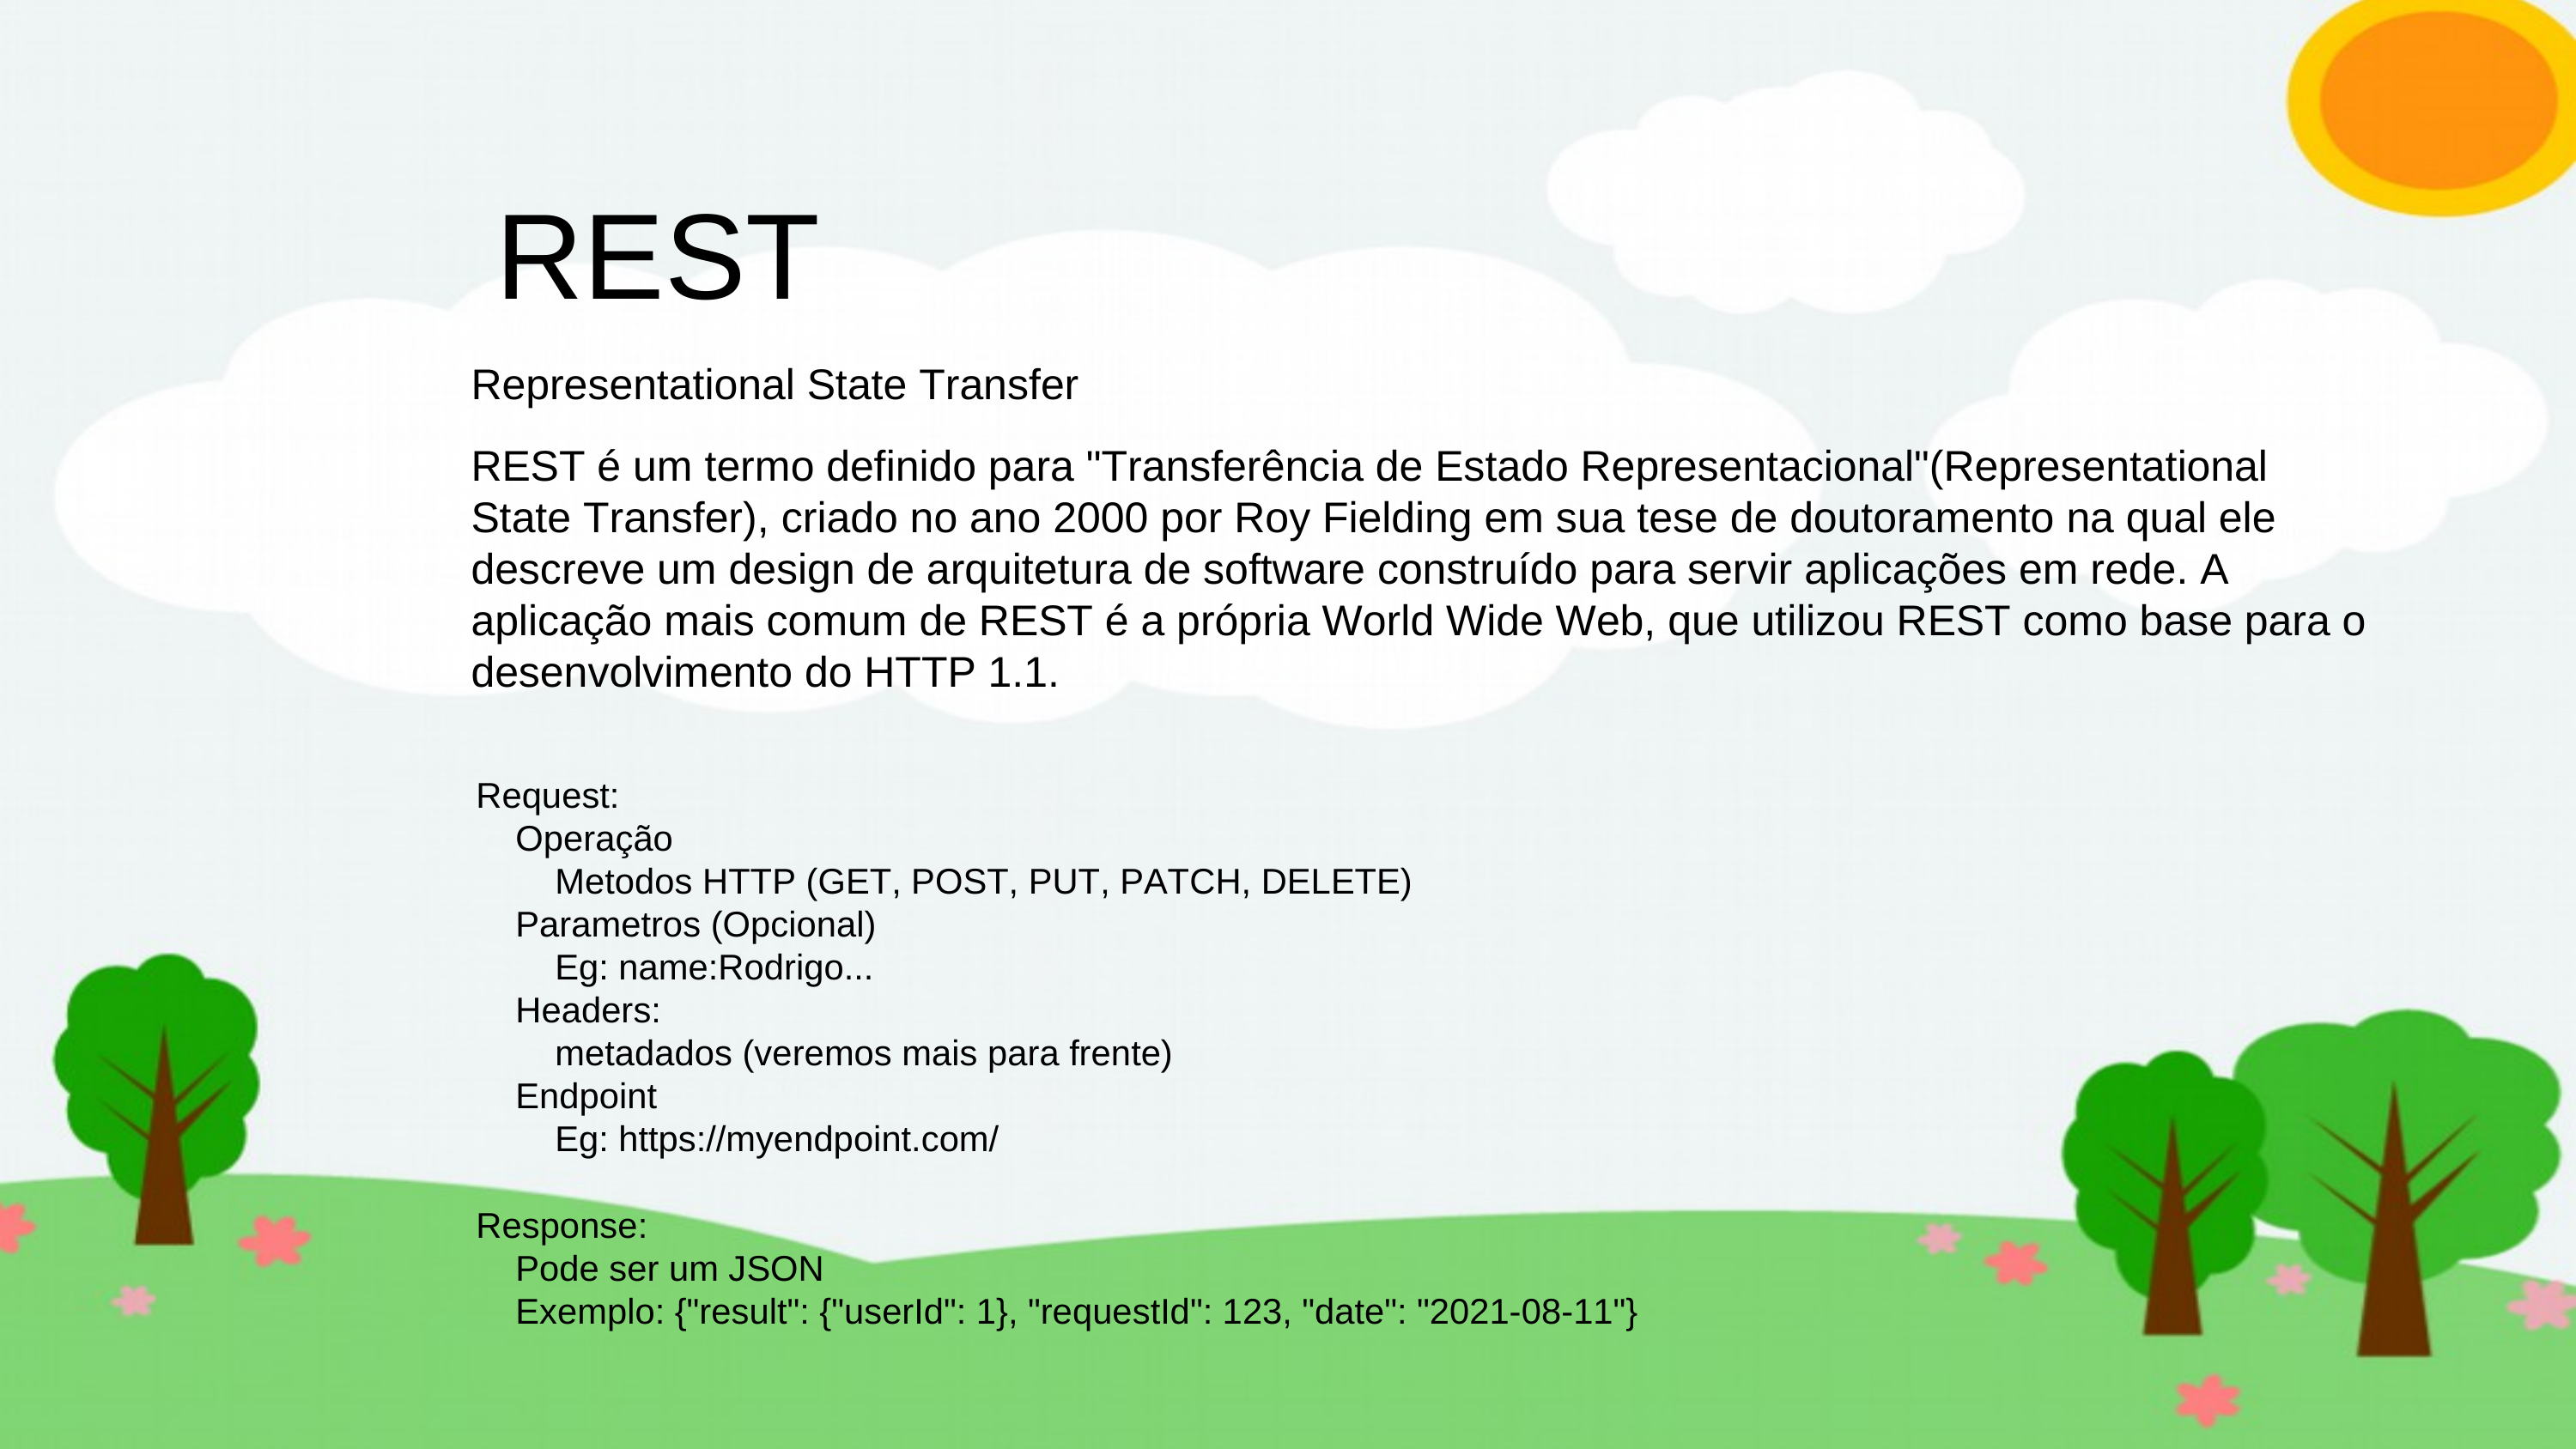

REST
Representational State Transfer
REST é um termo definido para "Transferência de Estado Representacional"(Representational State Transfer), criado no ano 2000 por Roy Fielding em sua tese de doutoramento na qual ele descreve um design de arquitetura de software construído para servir aplicações em rede. A aplicação mais comum de REST é a própria World Wide Web, que utilizou REST como base para o desenvolvimento do HTTP 1.1.
    Request:
        Operação
            Metodos HTTP (GET, POST, PUT, PATCH, DELETE)
        Parametros (Opcional)
            Eg: name:Rodrigo...
        Headers:
            metadados (veremos mais para frente)
        Endpoint
            Eg: https://myendpoint.com/
    Response:
        Pode ser um JSON
        Exemplo: {"result": {"userId": 1}, "requestId": 123, "date": "2021-08-11"}